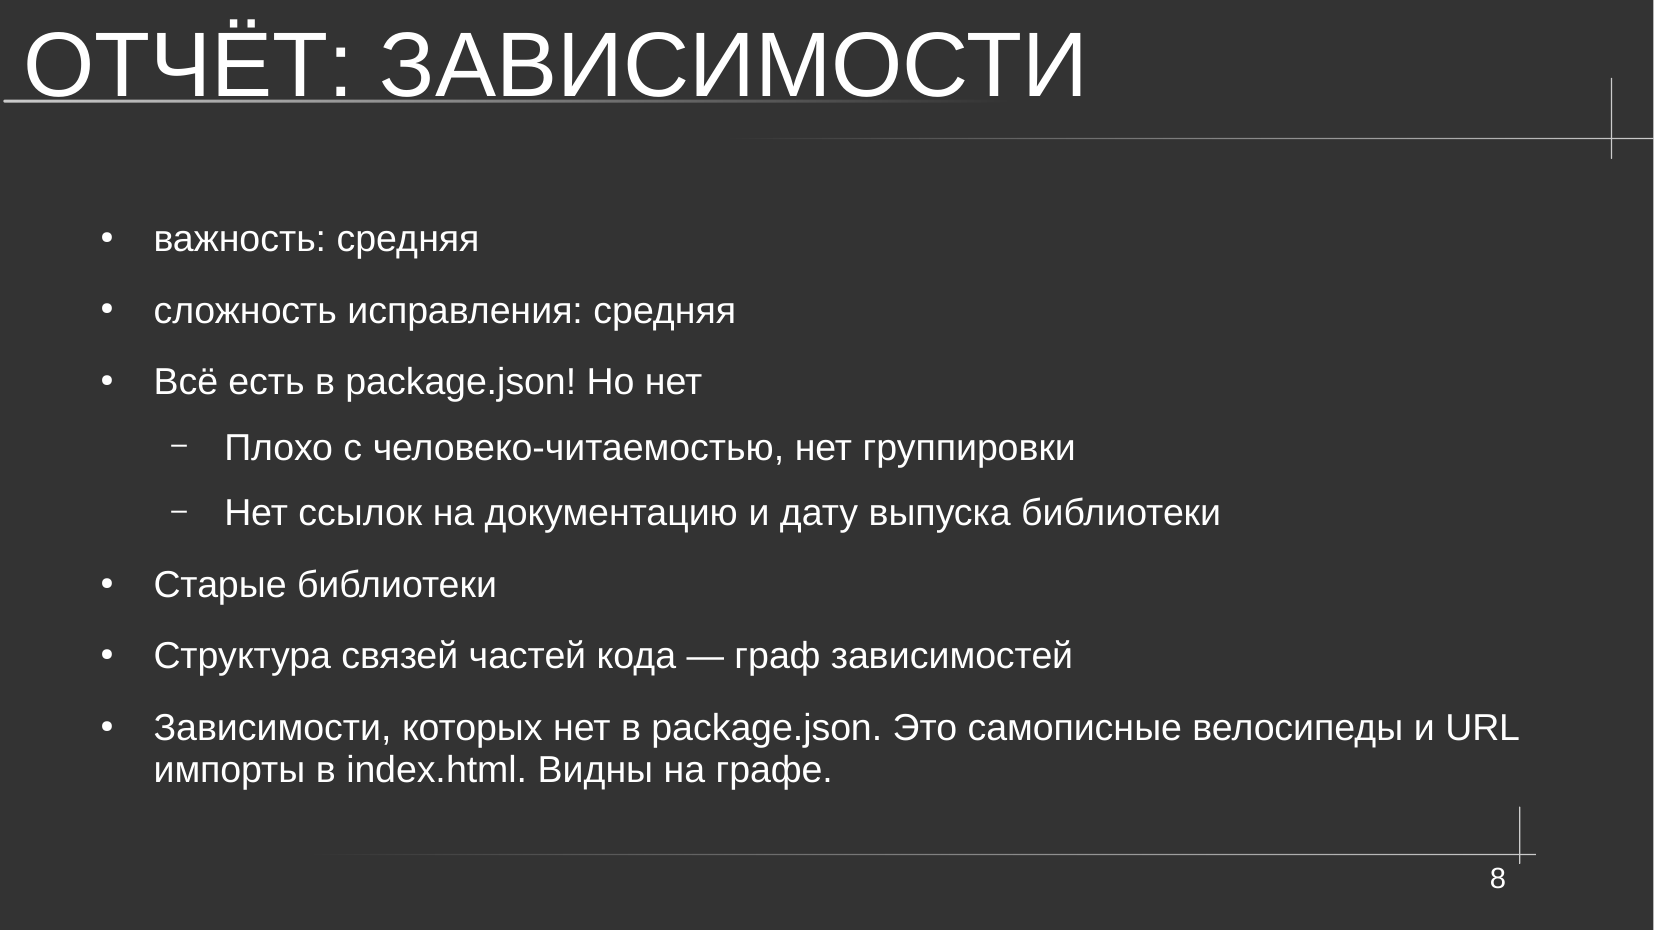

# ОТЧЁТ: ЗАВИСИМОСТИ
важность: средняя
сложность исправления: средняя
Всё есть в package.json! Но нет
Плохо с человеко-читаемостью, нет группировки
Нет ссылок на документацию и дату выпуска библиотеки
Cтарые библиотеки
Cтруктура связей частей кода — граф зависимостей
Зависимости, которых нет в package.json. Это самописные велосипеды и URL импорты в index.html. Видны на графе.
8